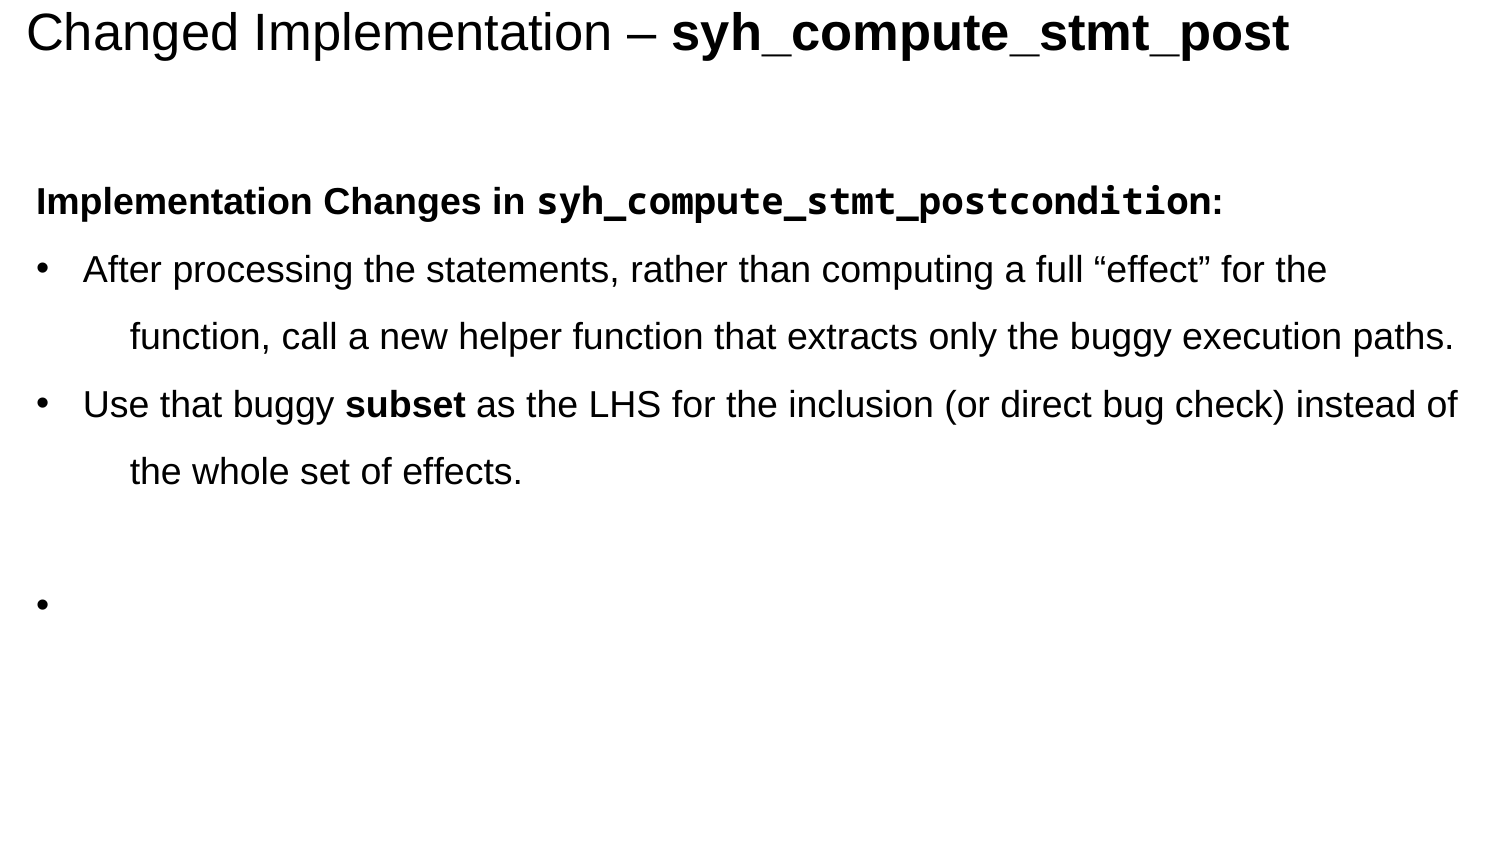

# Changed Implementation – syh_compute_stmt_post
Implementation Changes in syh_compute_stmt_postcondition:
After processing the statements, rather than computing a full “effect” for the function, call a new helper function that extracts only the buggy execution paths.
Use that buggy subset as the LHS for the inclusion (or direct bug check) instead of the whole set of effects.